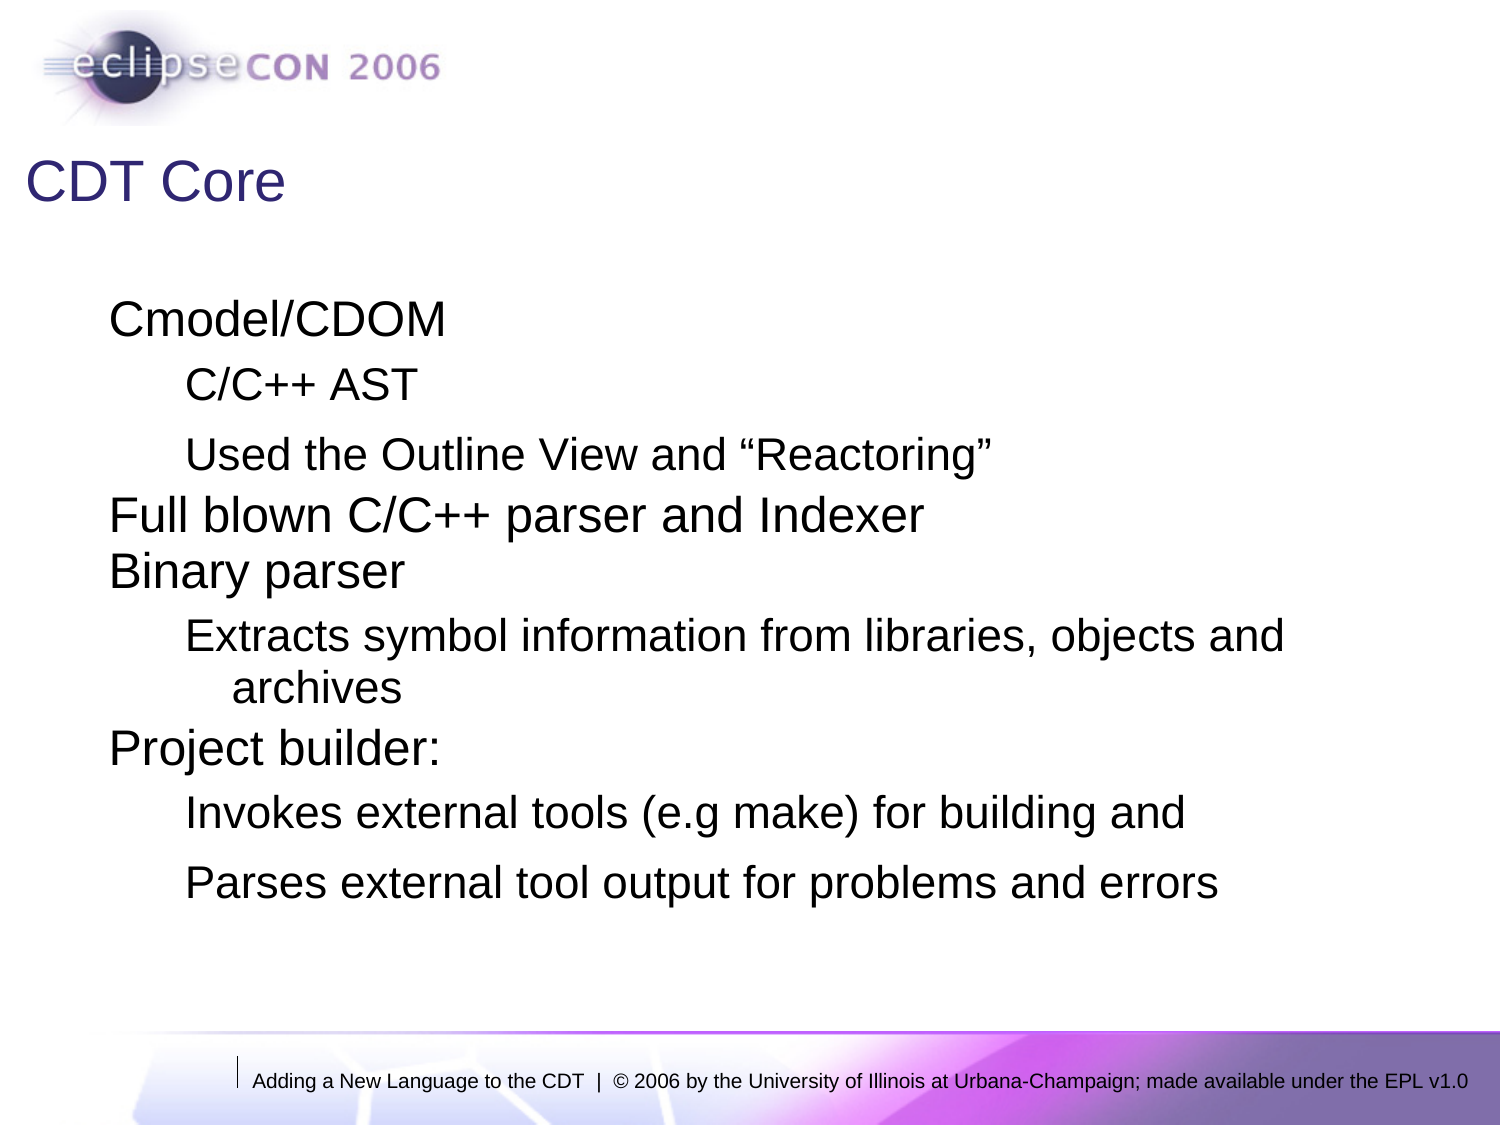

# CDT Core
Cmodel/CDOM
C/C++ AST
Used the Outline View and “Reactoring”
Full blown C/C++ parser and Indexer
Binary parser
Extracts symbol information from libraries, objects and archives
Project builder:
Invokes external tools (e.g make) for building and
Parses external tool output for problems and errors